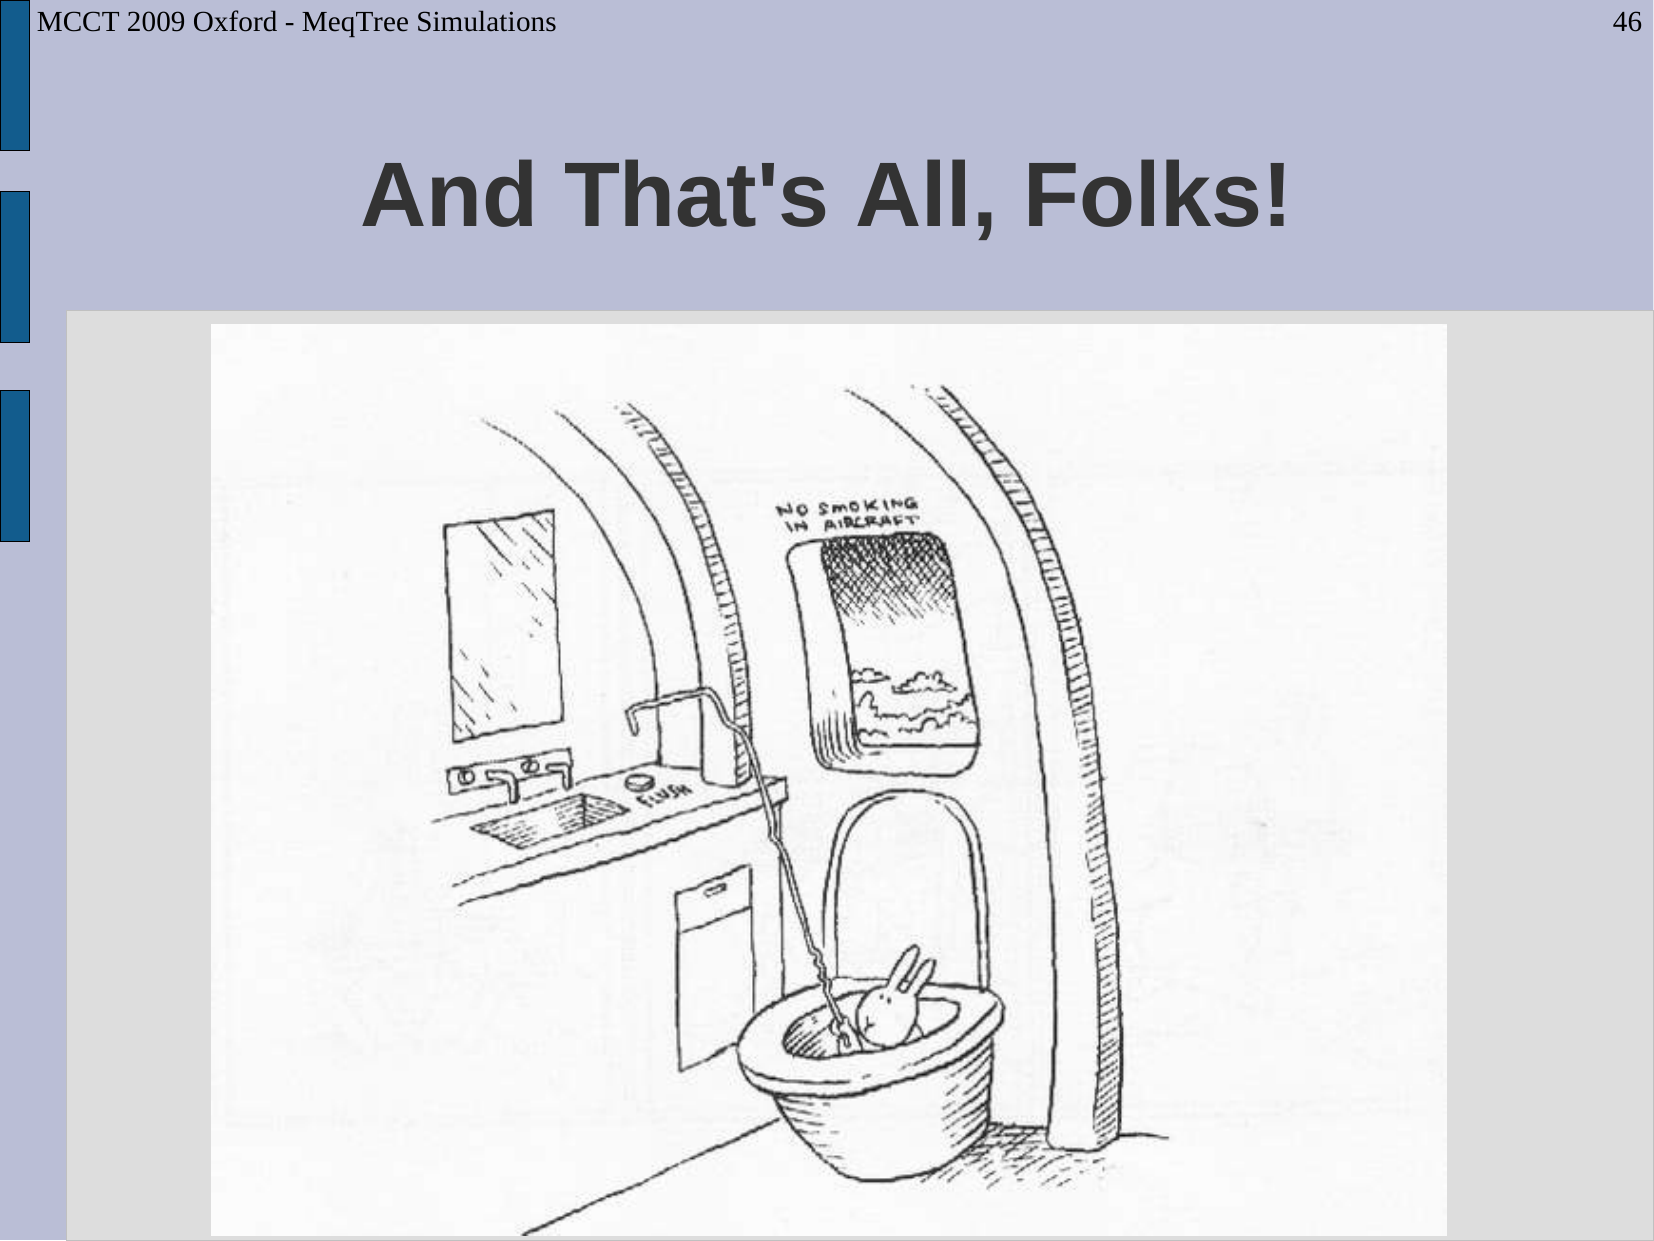

MCCT 2009 Oxford - MeqTree Simulations
46
# And That's All, Folks!